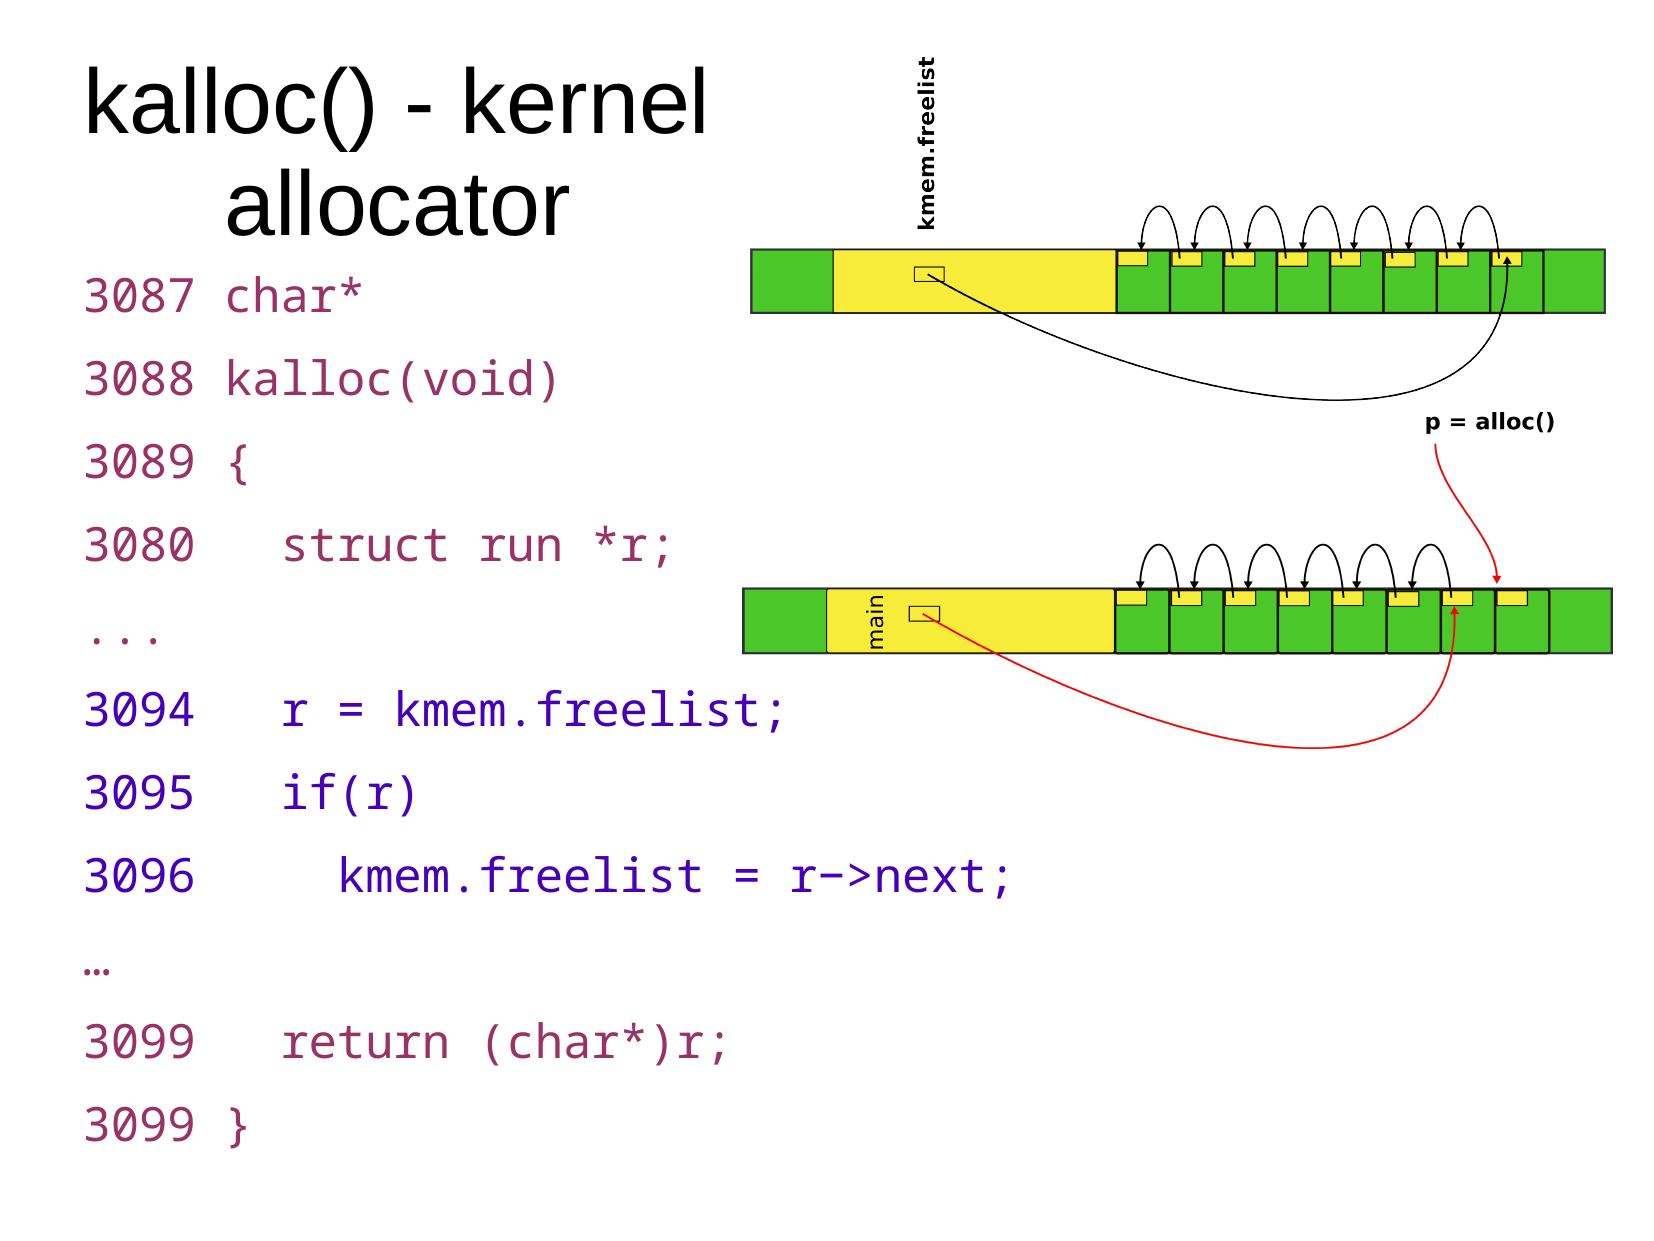

kalloc() - kernel allocator
# 3087 char*
3088 kalloc(void)
3089 {
3080 struct run *r;
...
3094 r = kmem.freelist;
3095 if(r)
3096 kmem.freelist = r−>next;
…
3099 return (char*)r;
3099 }